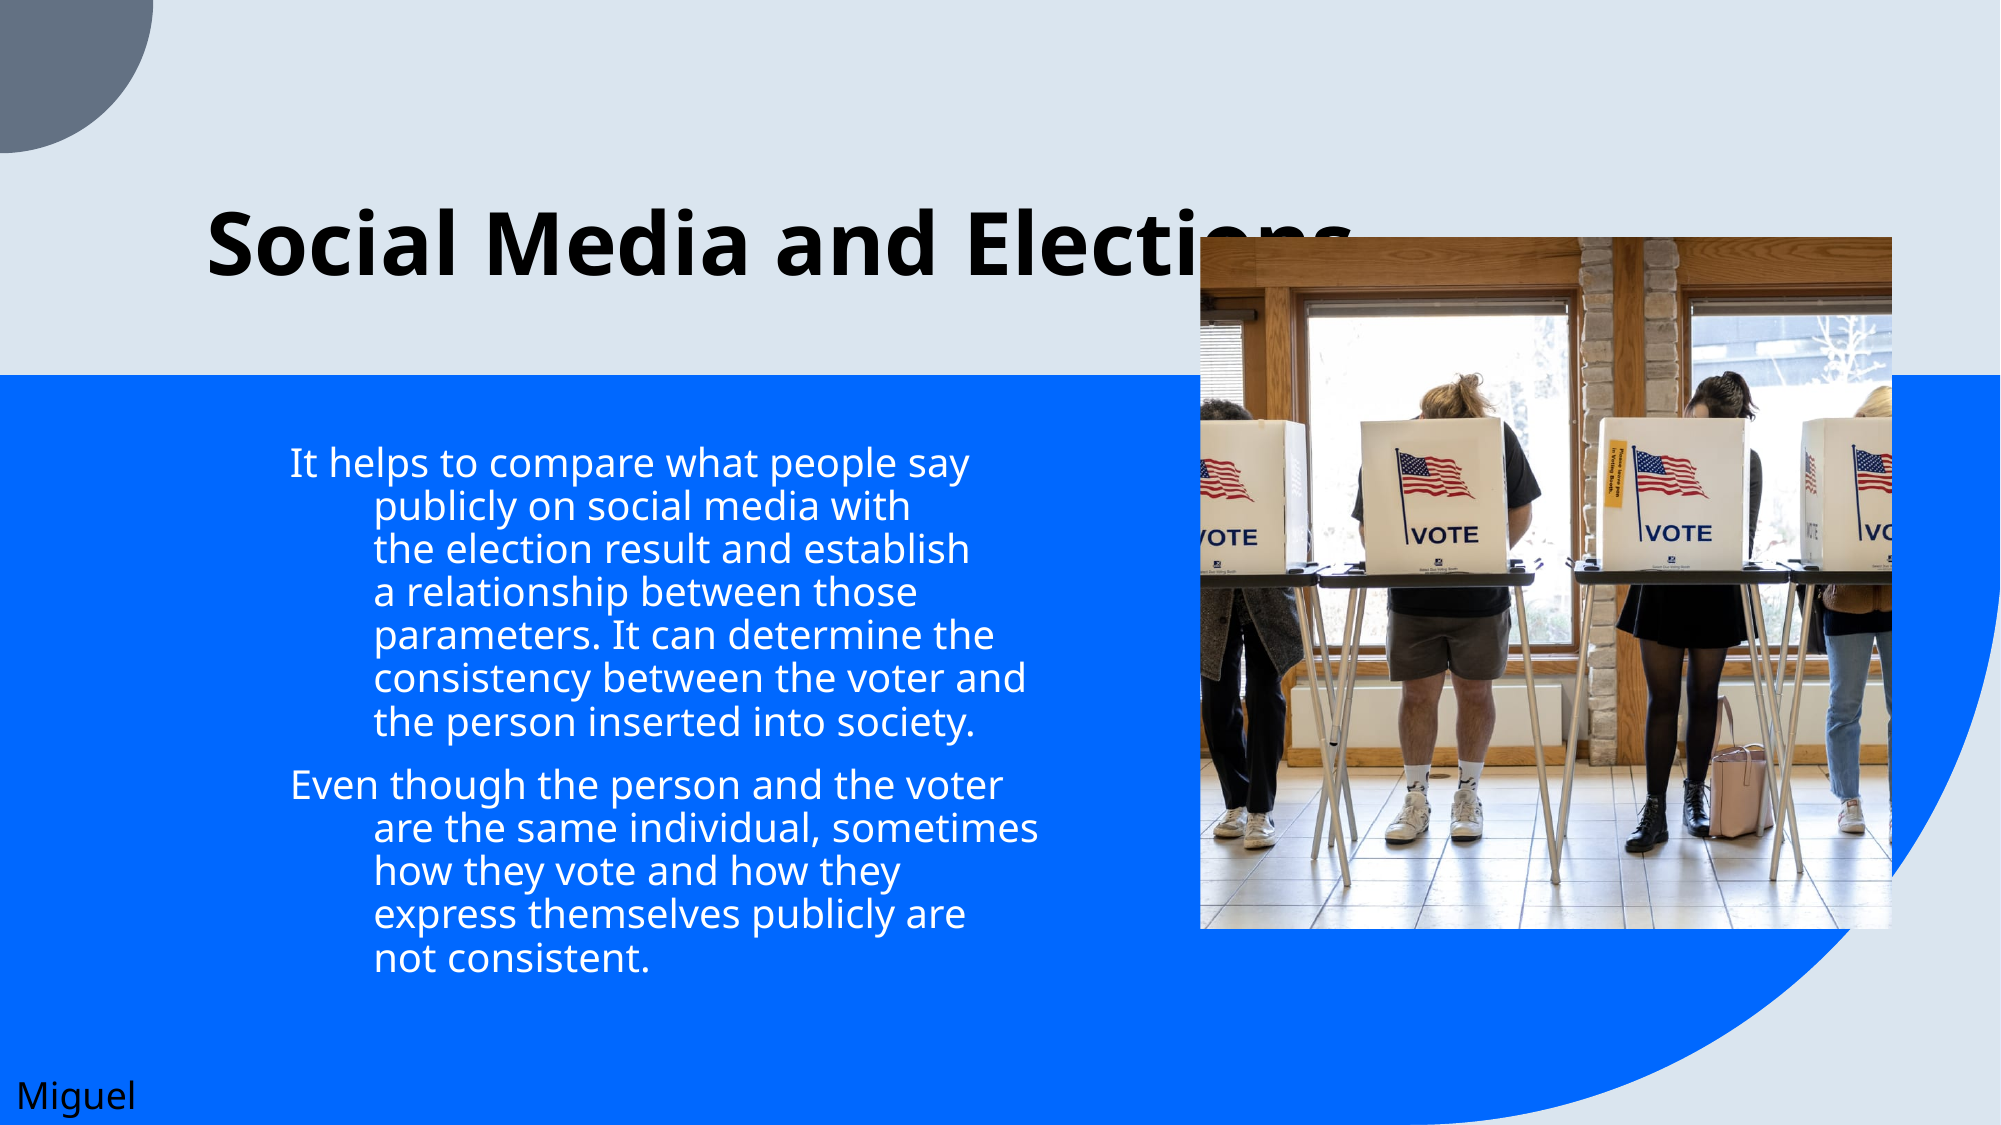

# Social Media and Elections
It helps to compare what people say publicly on social media with the election result and establish a relationship between those parameters. It can determine the consistency between the voter and the person inserted into society.
Even though the person and the voter are the same individual, sometimes how they vote and how they express themselves publicly are not consistent.
Miguel